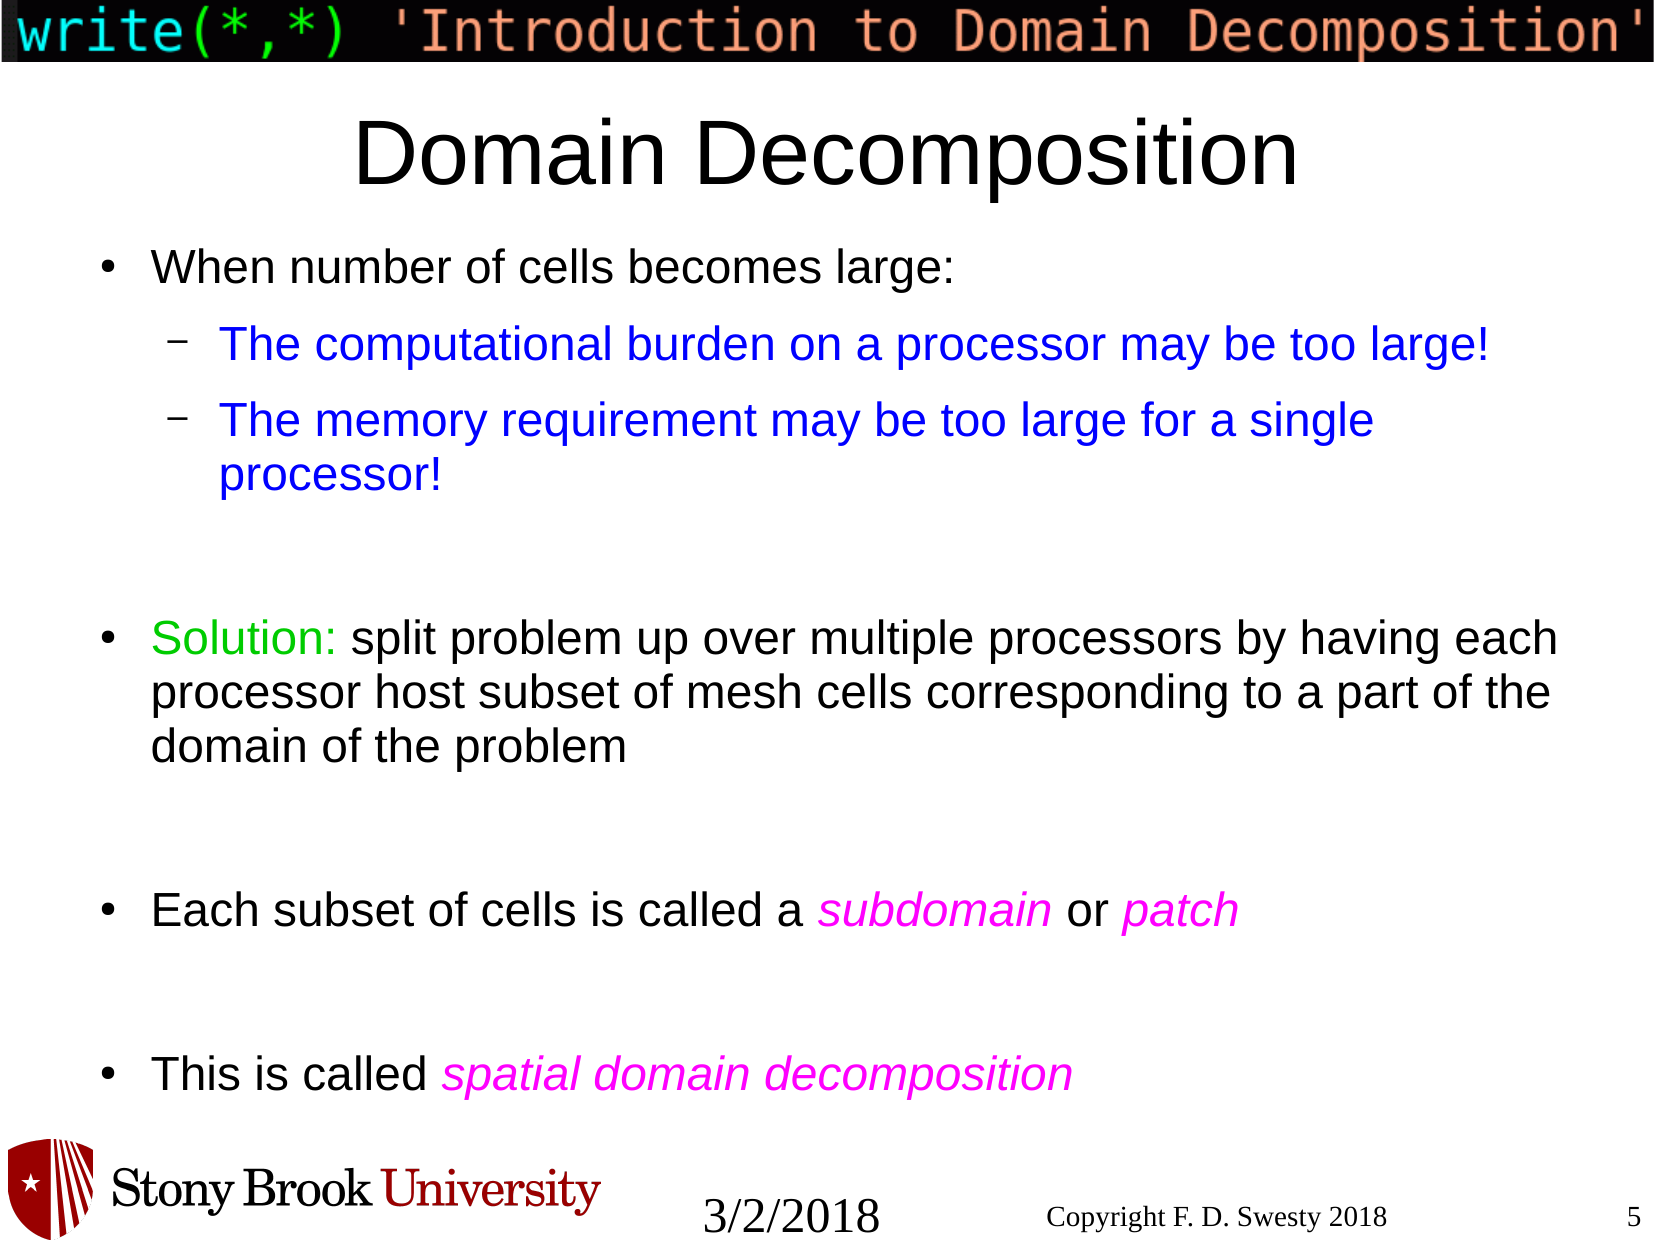

# Domain Decomposition
When number of cells becomes large:
The computational burden on a processor may be too large!
The memory requirement may be too large for a single processor!
Solution: split problem up over multiple processors by having each processor host subset of mesh cells corresponding to a part of the domain of the problem
Each subset of cells is called a subdomain or patch
This is called spatial domain decomposition
3/2/2018
Copyright F. D. Swesty 2018
5